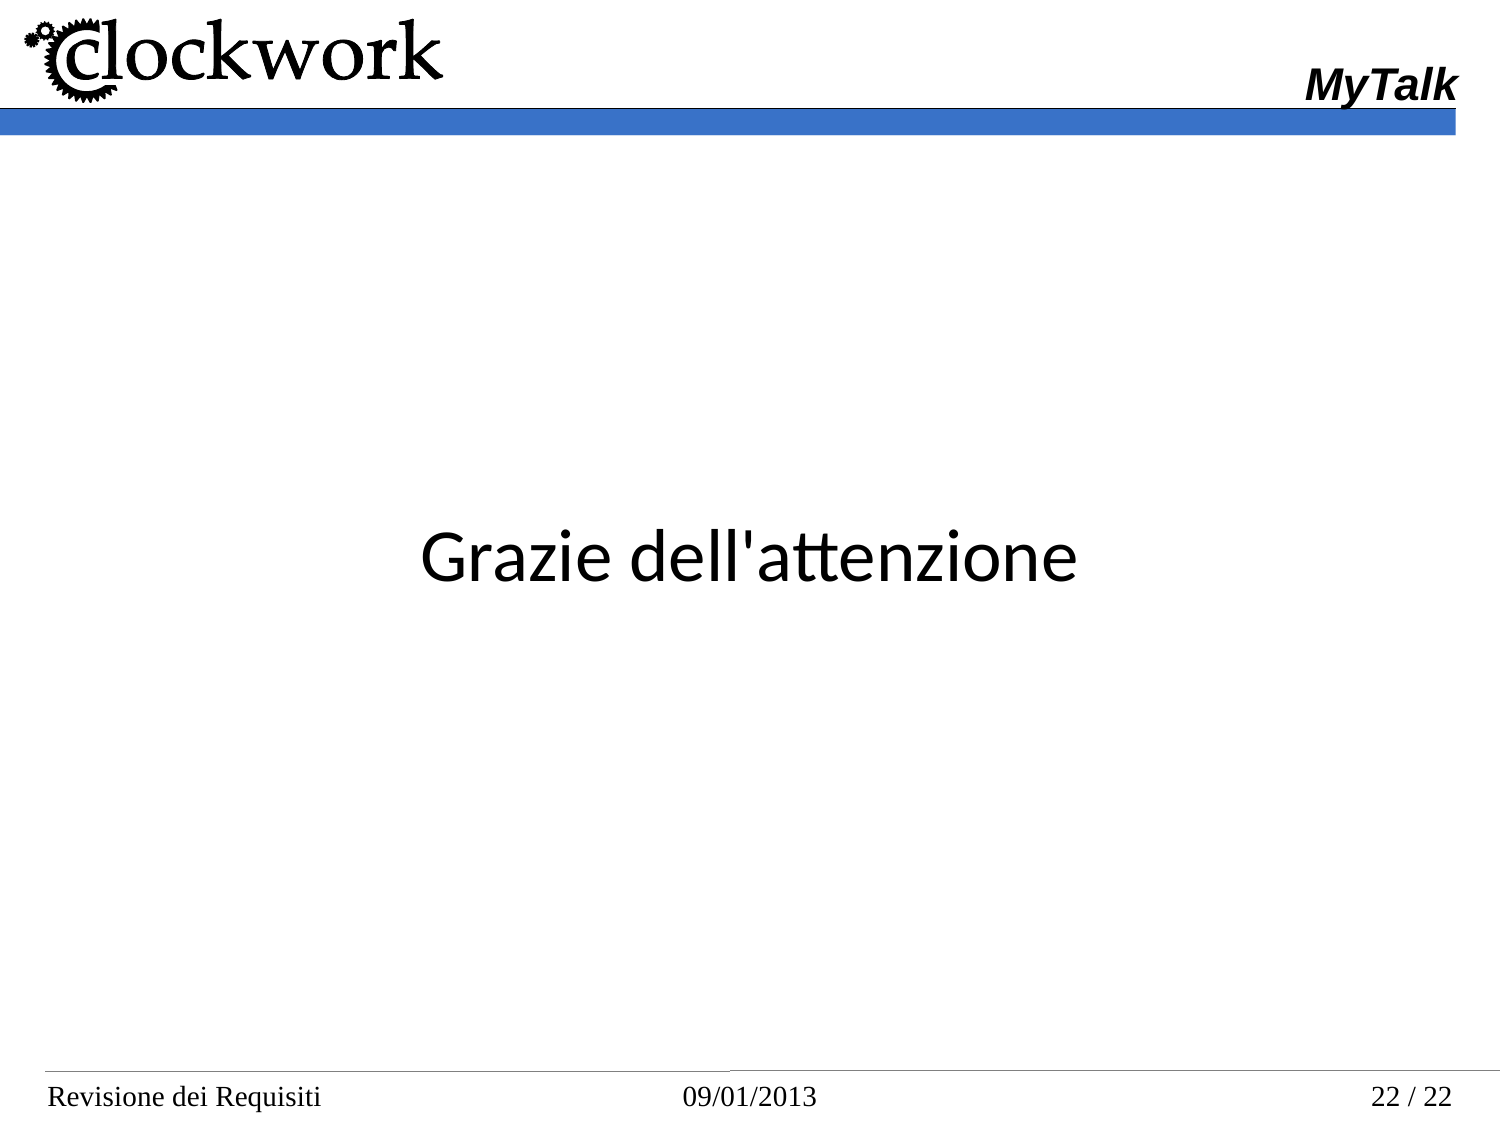

# Grazie dell'attenzione
Revisione dei Requisiti
09/01/2013
22